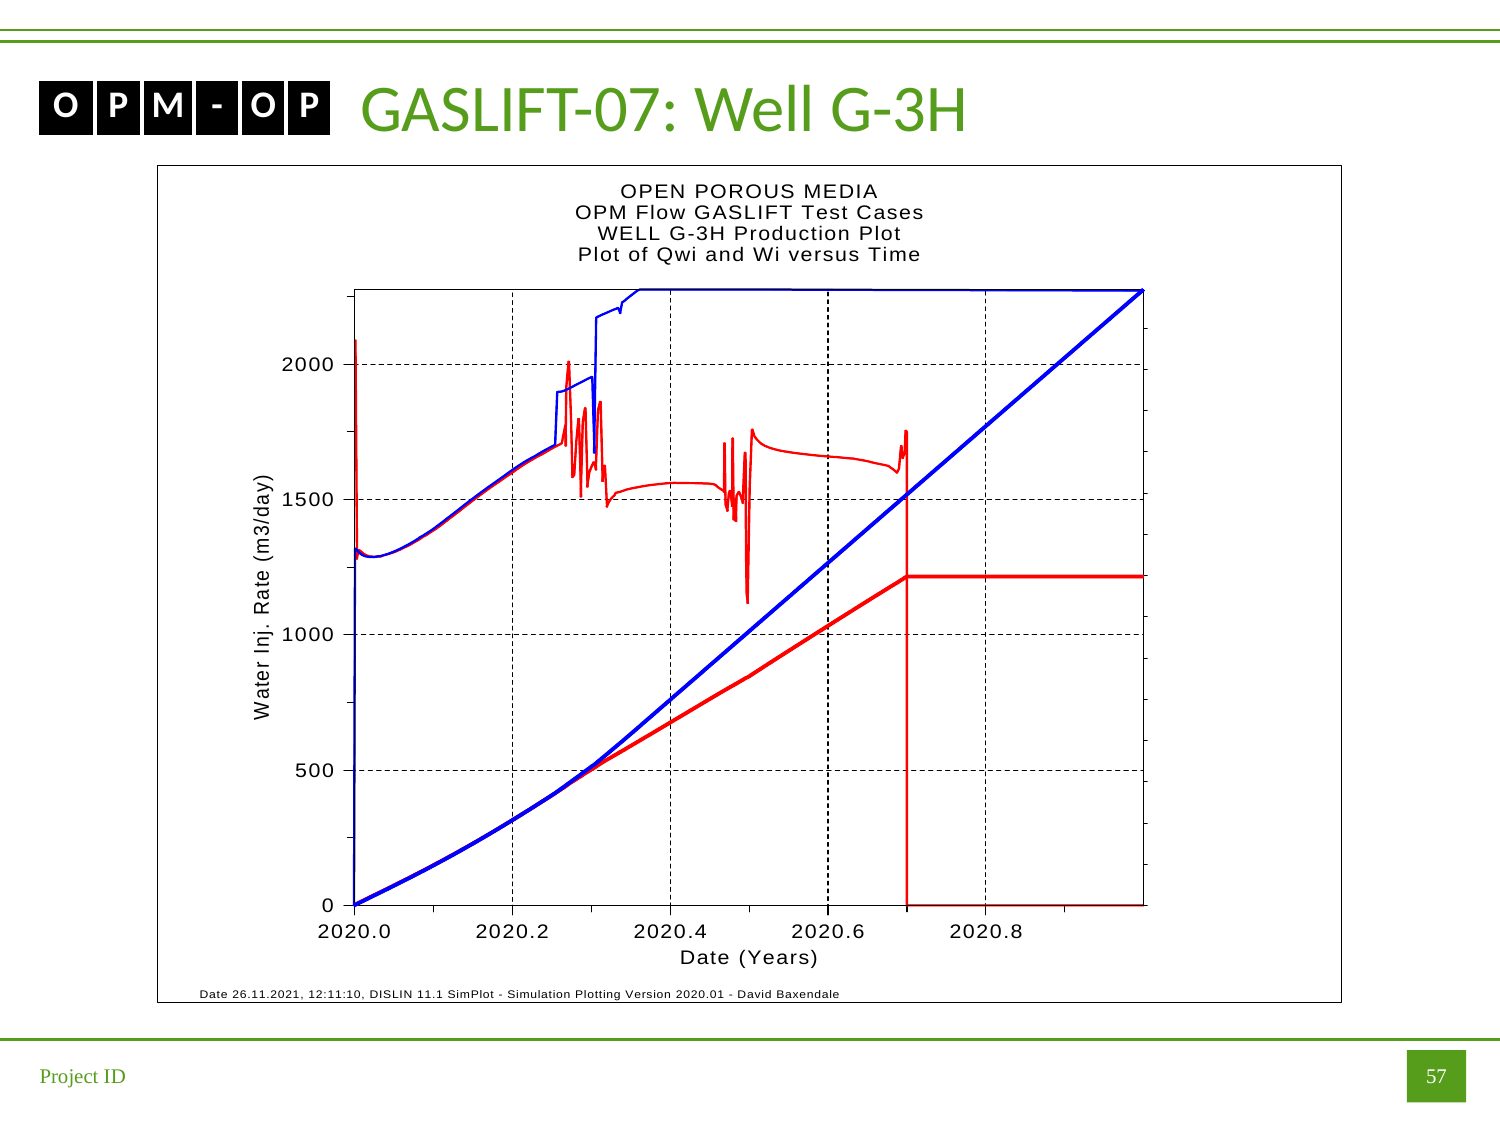

# GASLIFT-07: well G-3H
Project ID
57